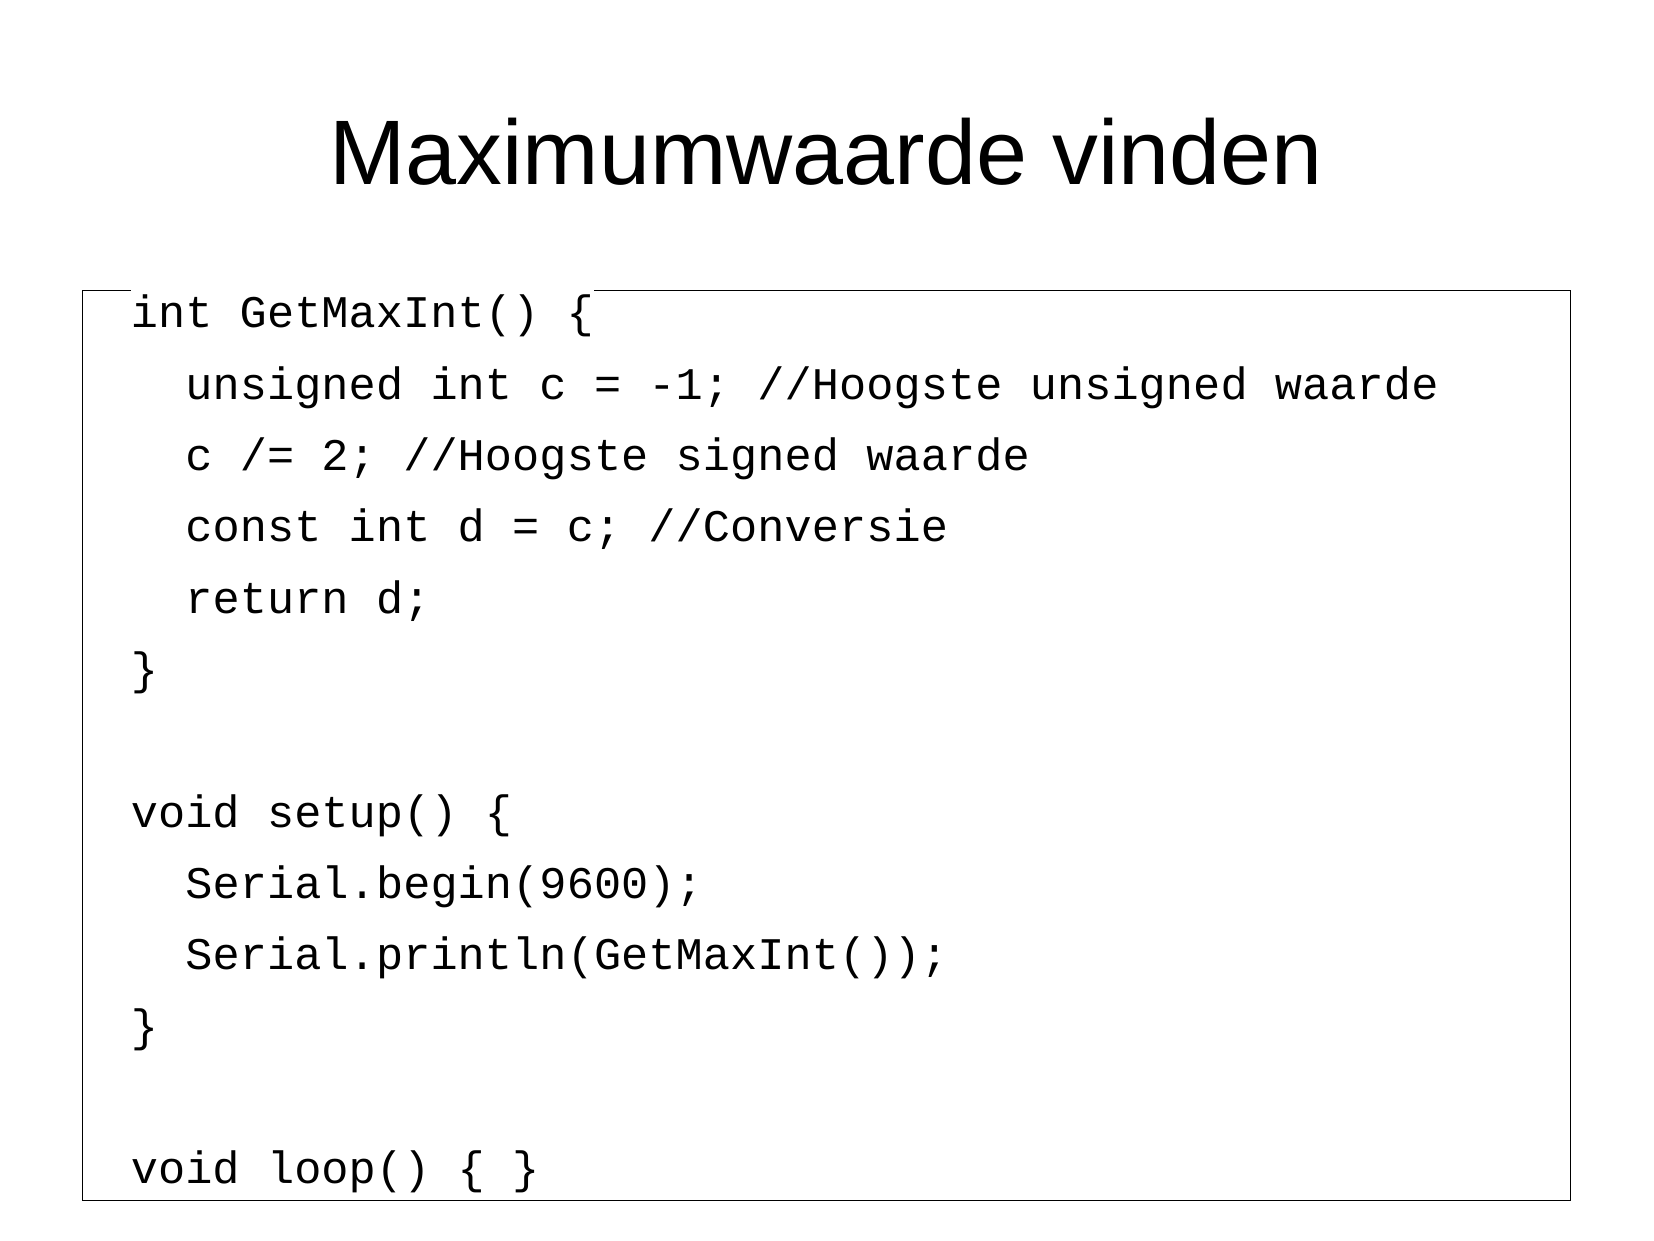

# Maximumwaarde vinden
int GetMaxInt() {
 unsigned int c = -1; //Hoogste unsigned waarde
 c /= 2; //Hoogste signed waarde
 const int d = c; //Conversie
 return d;
}
void setup() {
 Serial.begin(9600);
 Serial.println(GetMaxInt());
}
void loop() { }